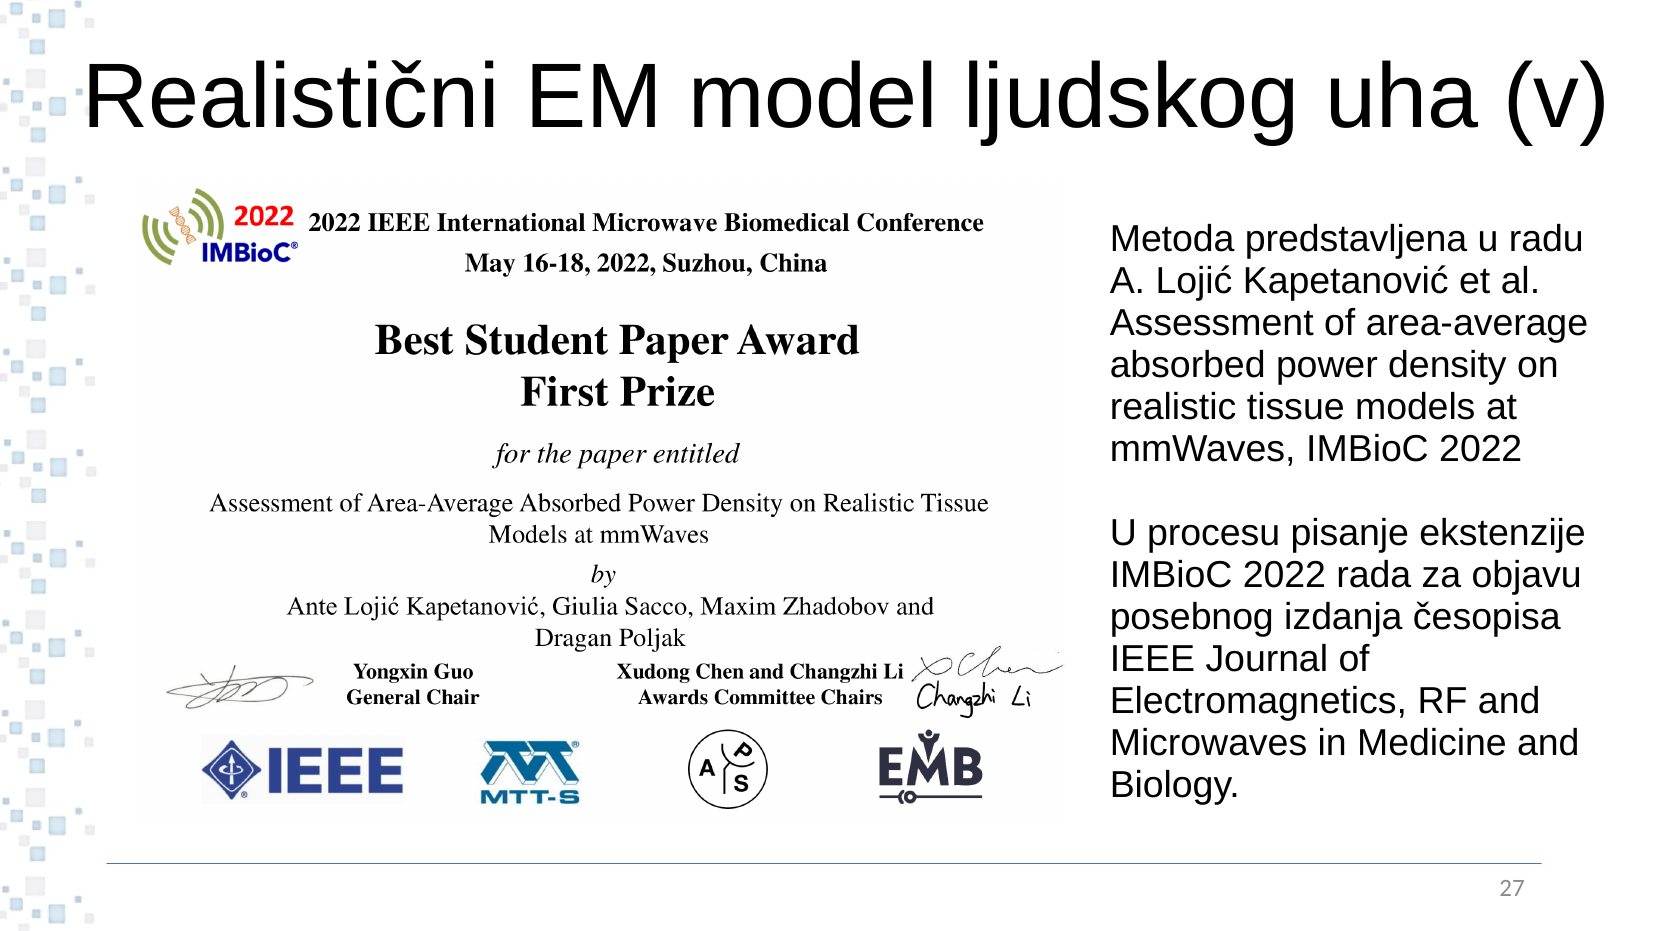

# Realistični EM model ljudskog uha (v)
Metoda predstavljena u radu A. Lojić Kapetanović et al. Assessment of area-average absorbed power density on realistic tissue models at mmWaves, IMBioC 2022
U procesu pisanje ekstenzije IMBioC 2022 rada za objavu posebnog izdanja česopisa IEEE Journal of Electromagnetics, RF and Microwaves in Medicine and Biology.
27